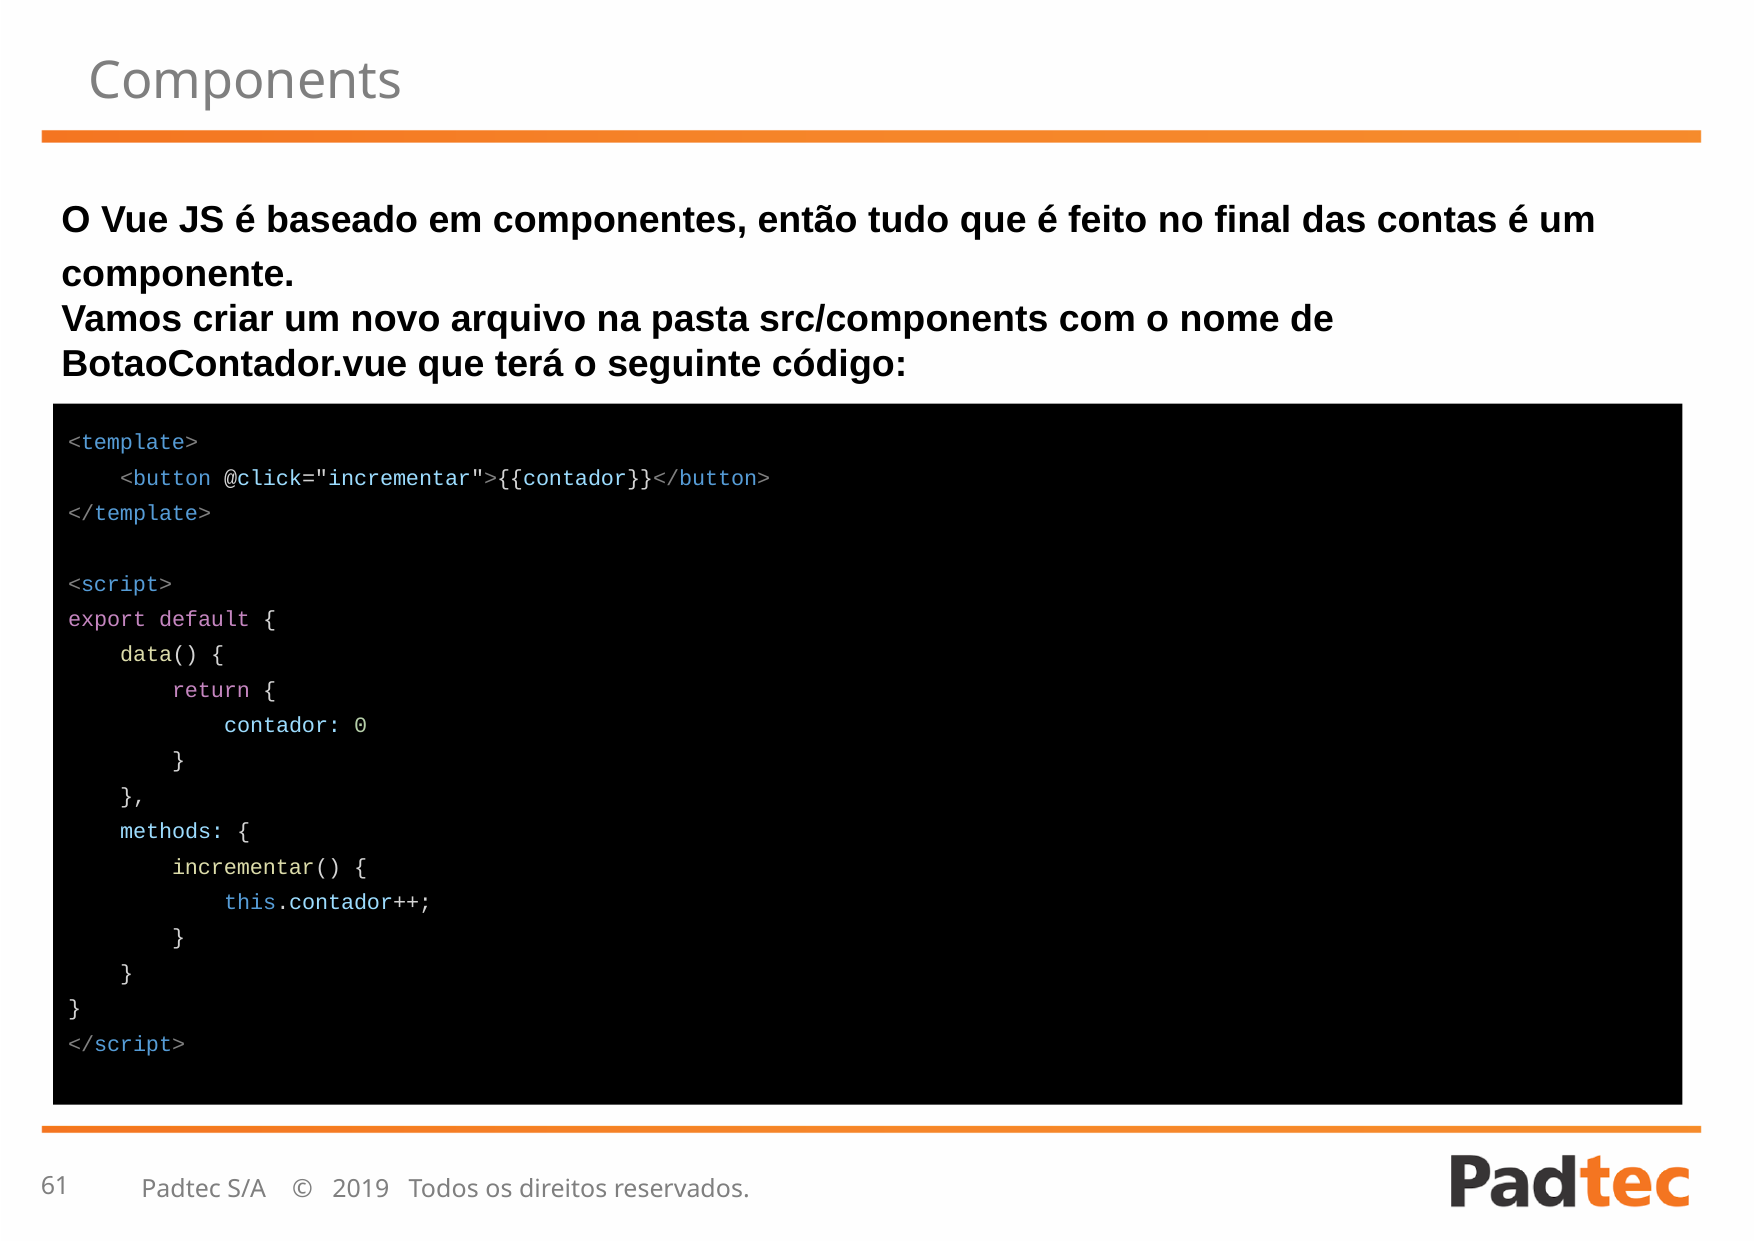

# Components
O Vue JS é baseado em componentes, então tudo que é feito no final das contas é um componente.
Vamos criar um novo arquivo na pasta src/components com o nome de BotaoContador.vue que terá o seguinte código:
<template>
 <button @click="incrementar">{{contador}}</button>
</template>
<script>
export default {
 data() {
 return {
 contador: 0
 }
 },
 methods: {
 incrementar() {
 this.contador++;
 }
 }
}
</script>